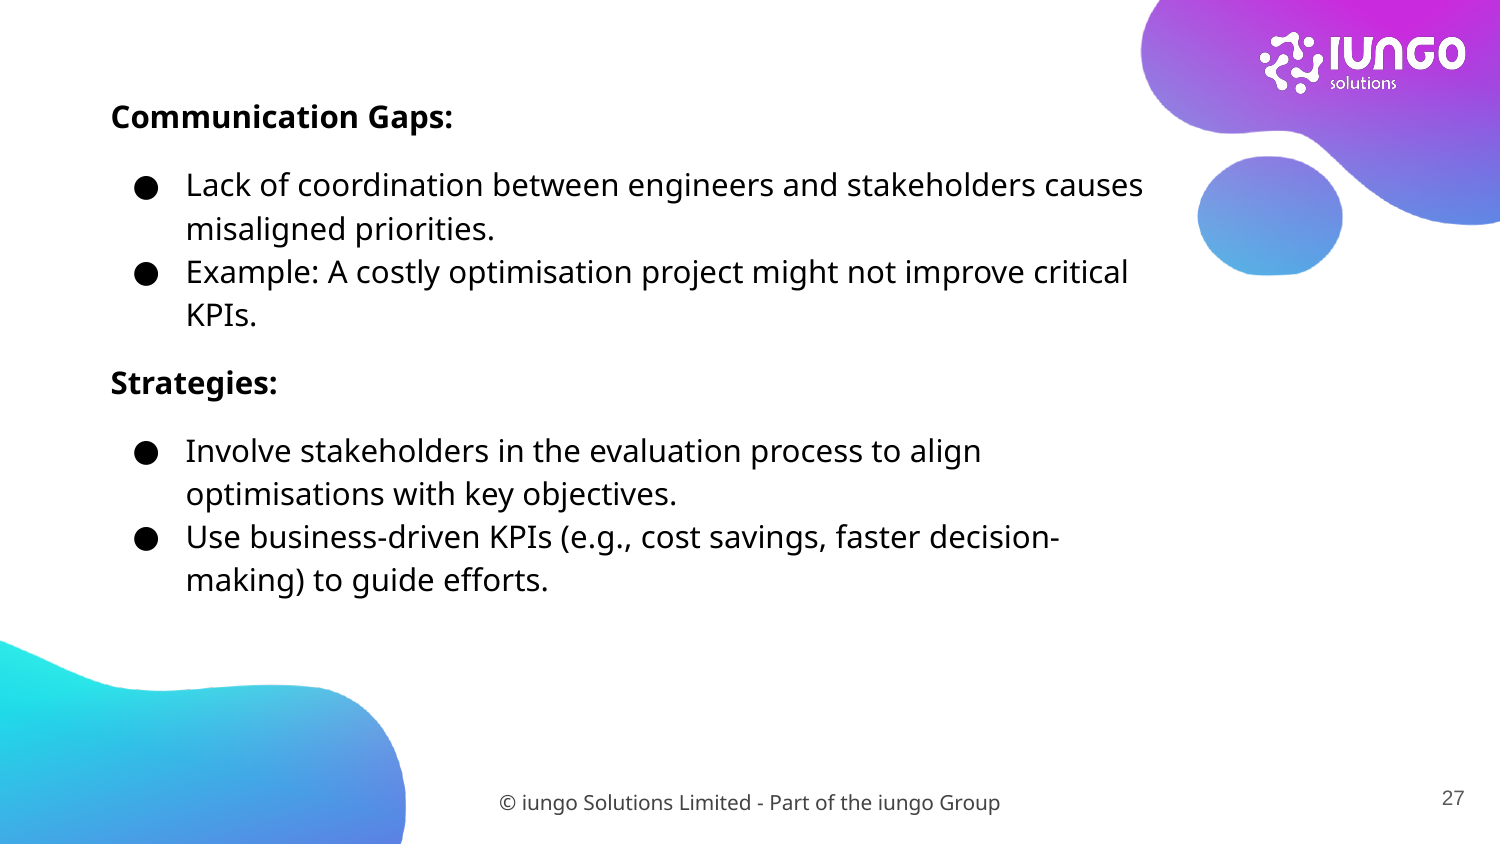

# Communication Gaps:
Lack of coordination between engineers and stakeholders causes misaligned priorities.
Example: A costly optimisation project might not improve critical KPIs.
Strategies:
Involve stakeholders in the evaluation process to align optimisations with key objectives.
Use business-driven KPIs (e.g., cost savings, faster decision-making) to guide efforts.